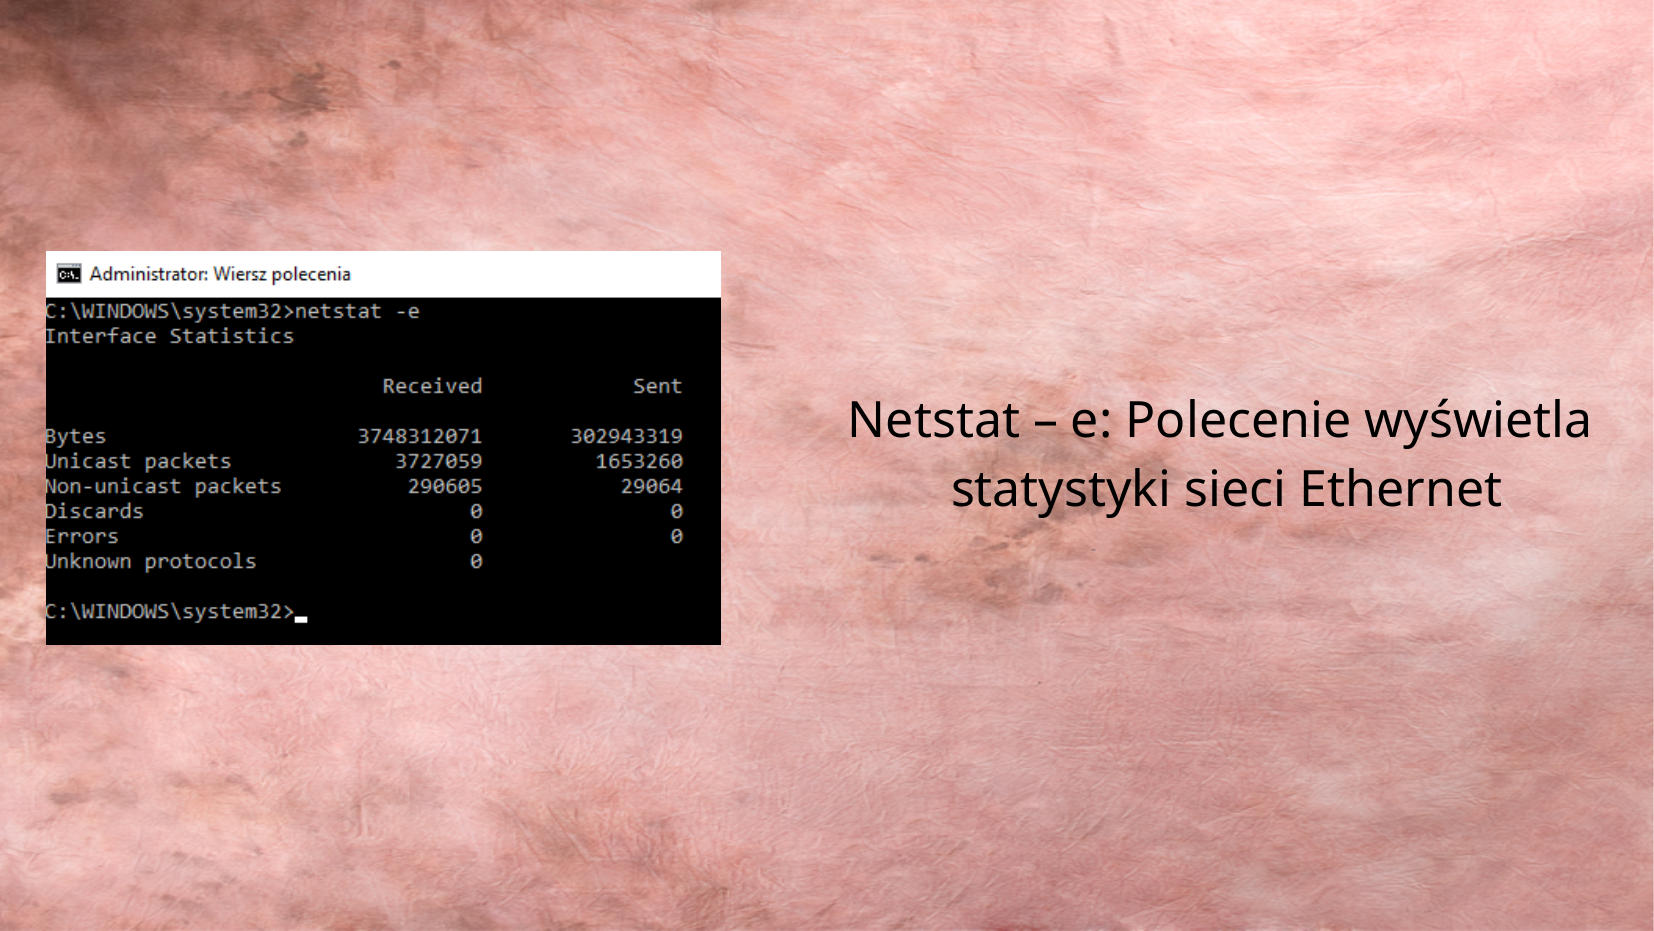

# Netstat – e: Polecenie wyświetla statystyki sieci Ethernet